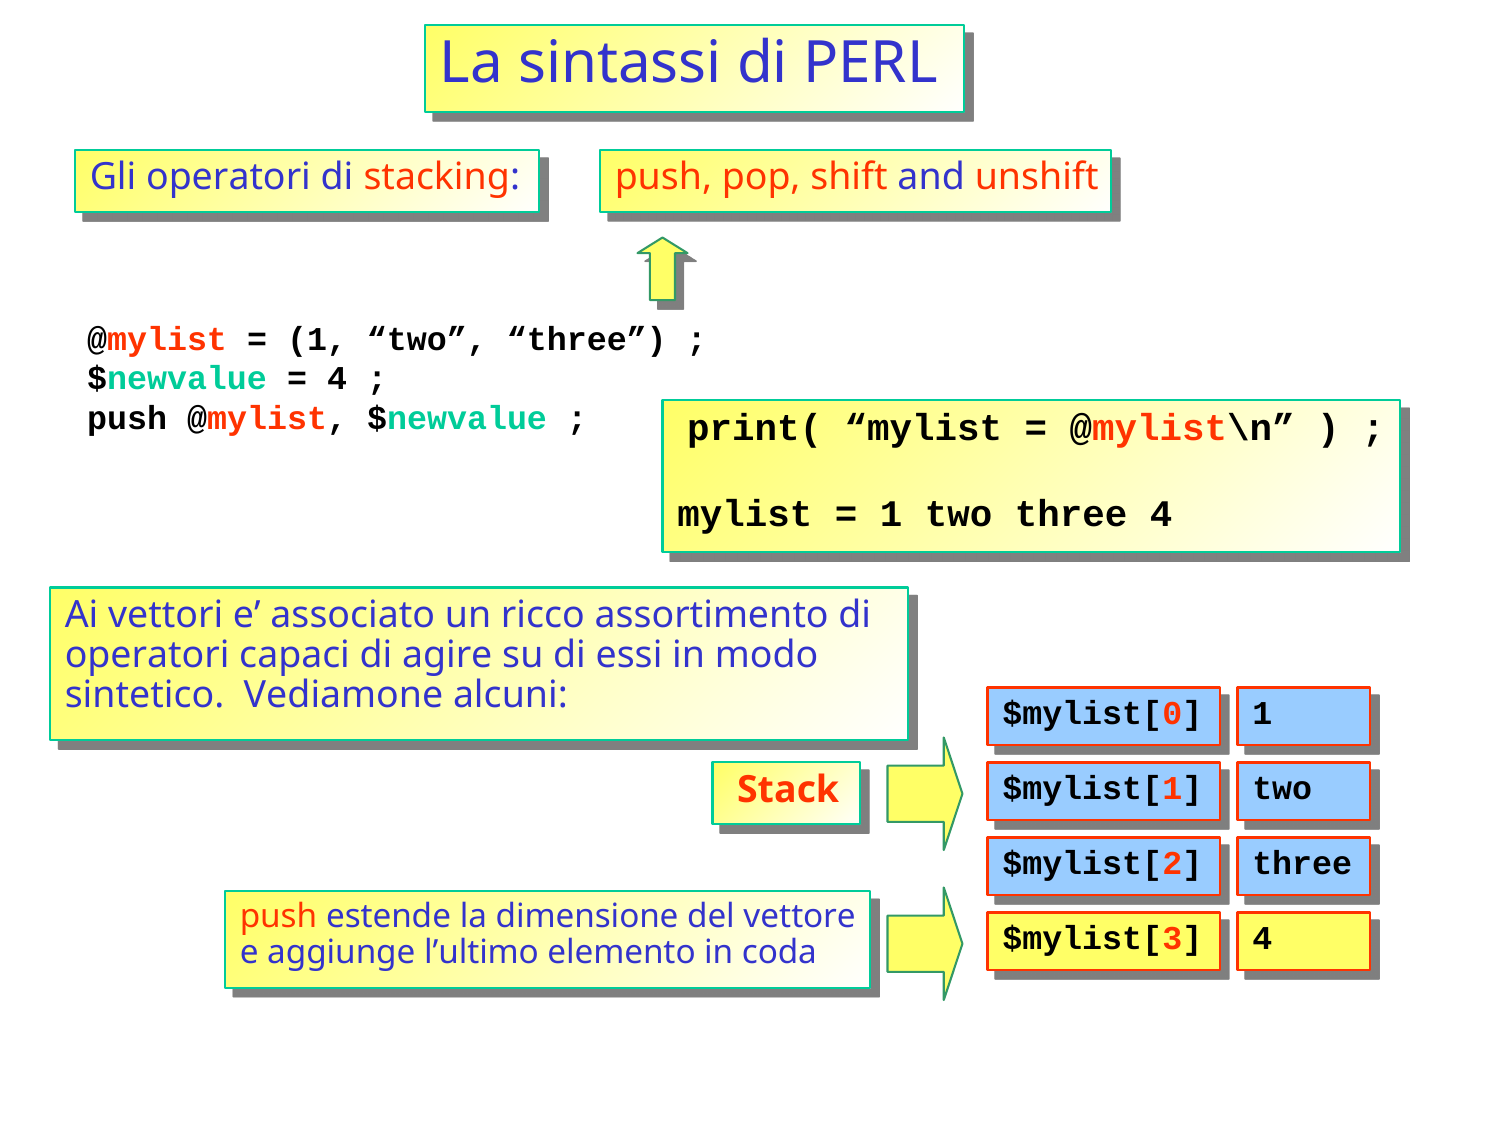

La sintassi di PERL
Gli operatori di stacking:
push, pop, shift and unshift
@mylist = (1, “two”, “three”) ;
$newvalue = 4 ;
push @mylist, $newvalue ;
 print( “mylist = @mylist\n” ) ;
mylist = 1 two three 4
Ai vettori e’ associato un ricco assortimento di
operatori capaci di agire su di essi in modo
sintetico. Vediamone alcuni:
$mylist[0]
1
 Stack
$mylist[1]
two
$mylist[2]
three
push estende la dimensione del vettore
e aggiunge l’ultimo elemento in coda
$mylist[3]
4